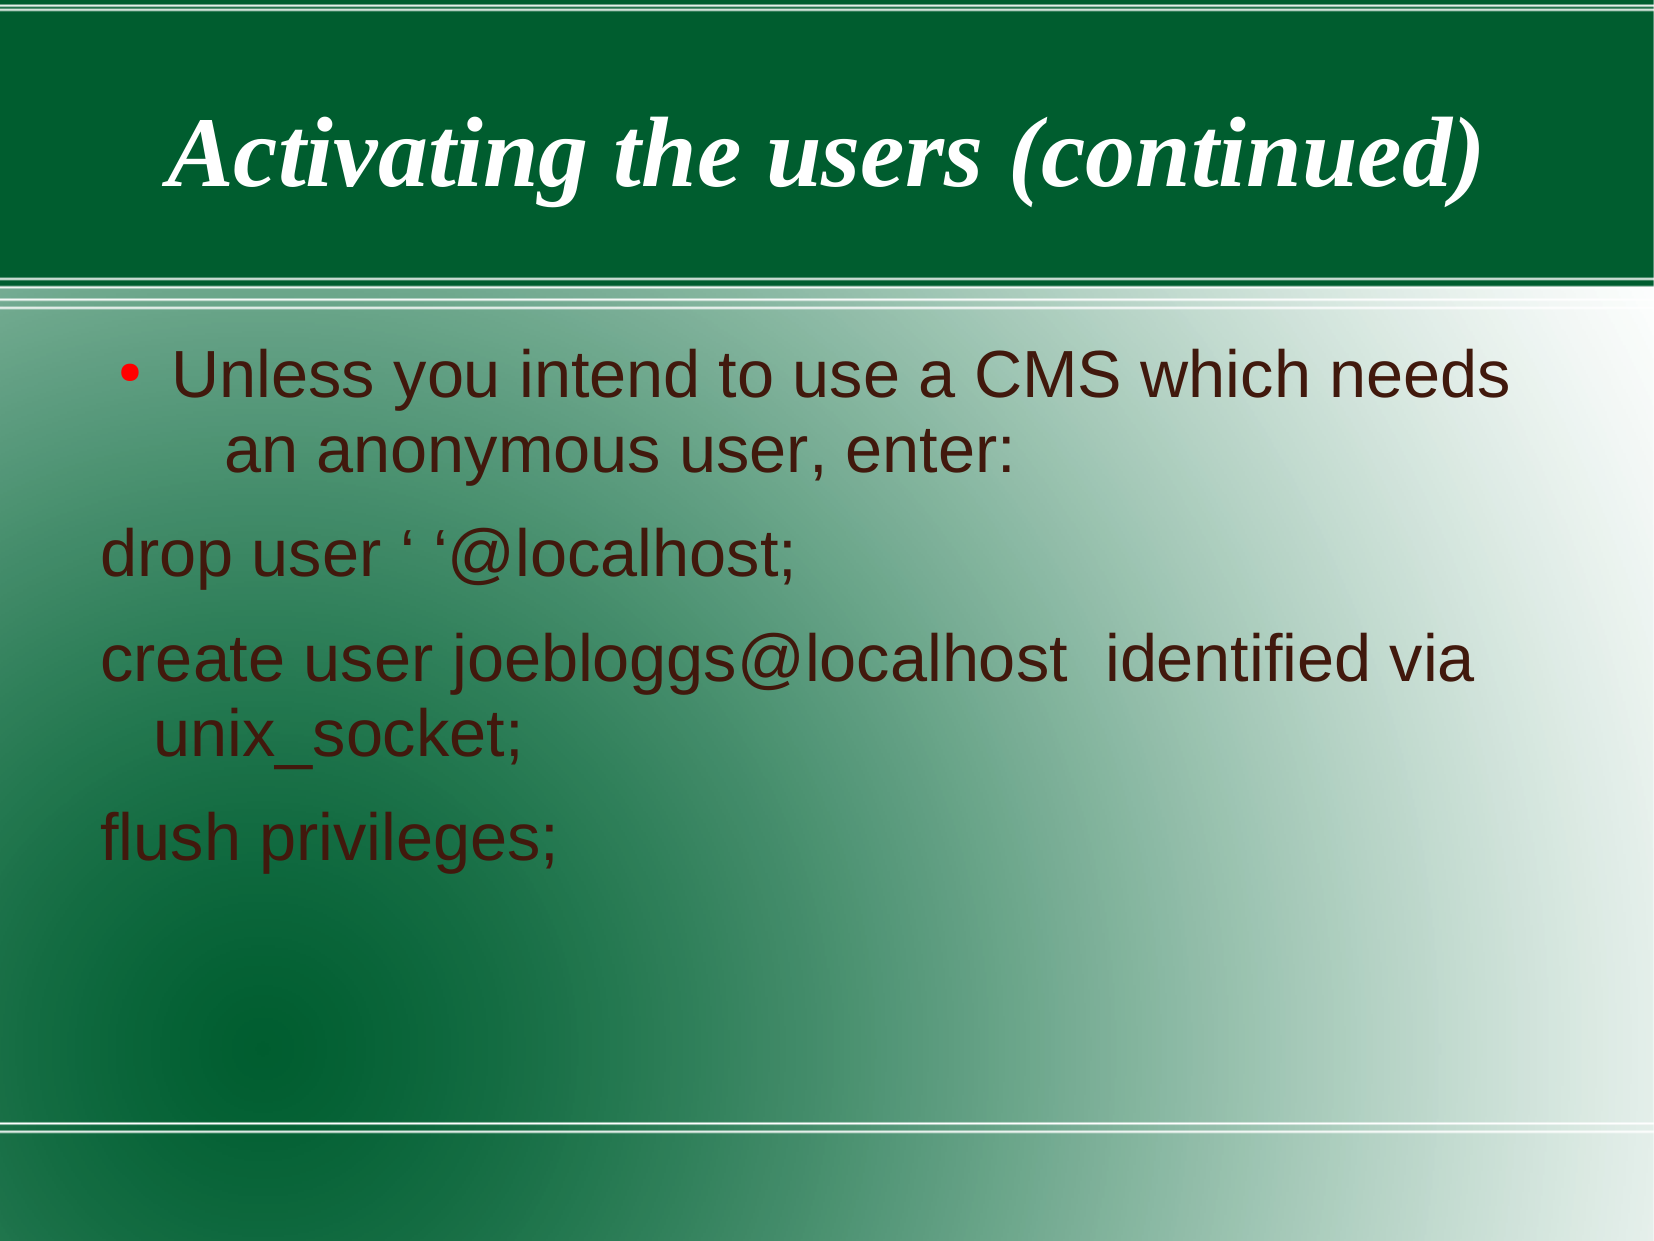

# Activating the users (continued)
Unless you intend to use a CMS which needs an anonymous user, enter:
drop user ‘ ‘@localhost;
create user joebloggs@localhost identified via unix_socket;
flush privileges;